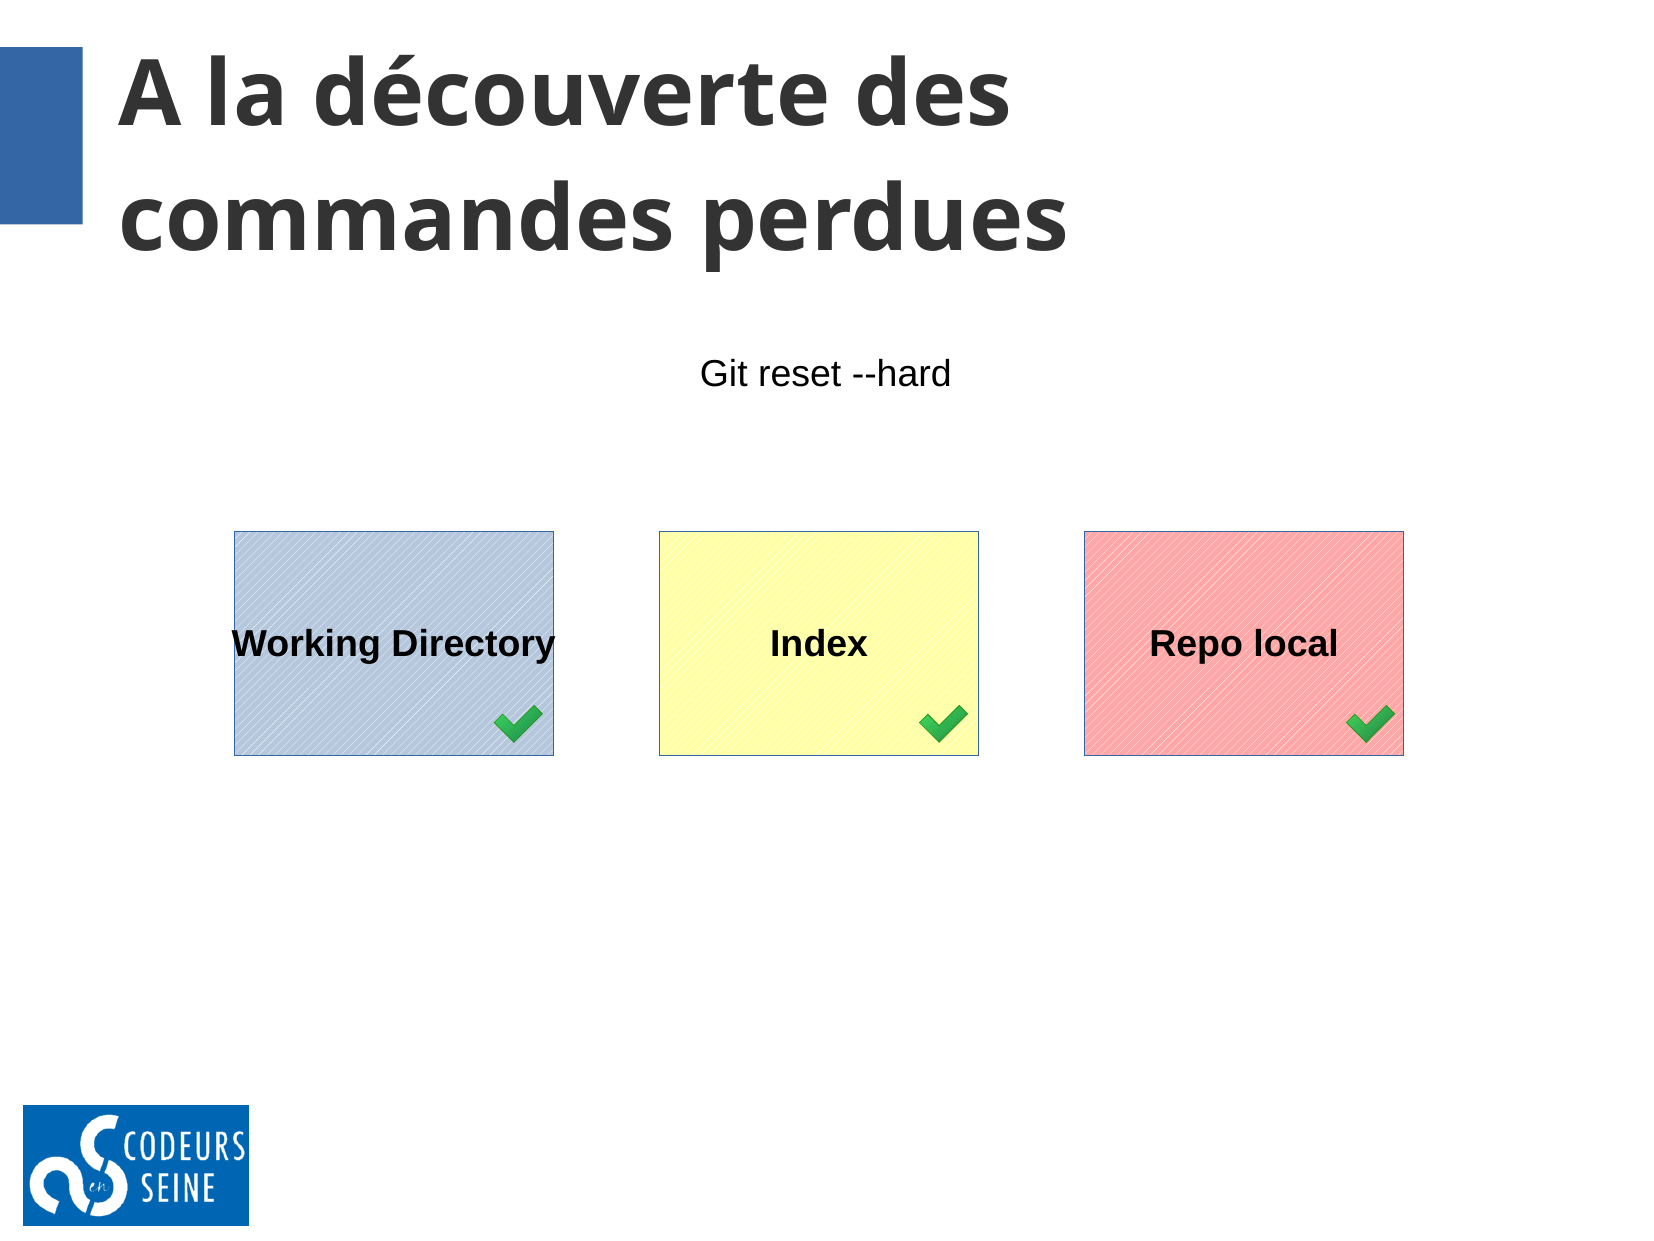

# A la découverte des commandes perdues
Git reset --hard
Working Directory
Index
Repo local